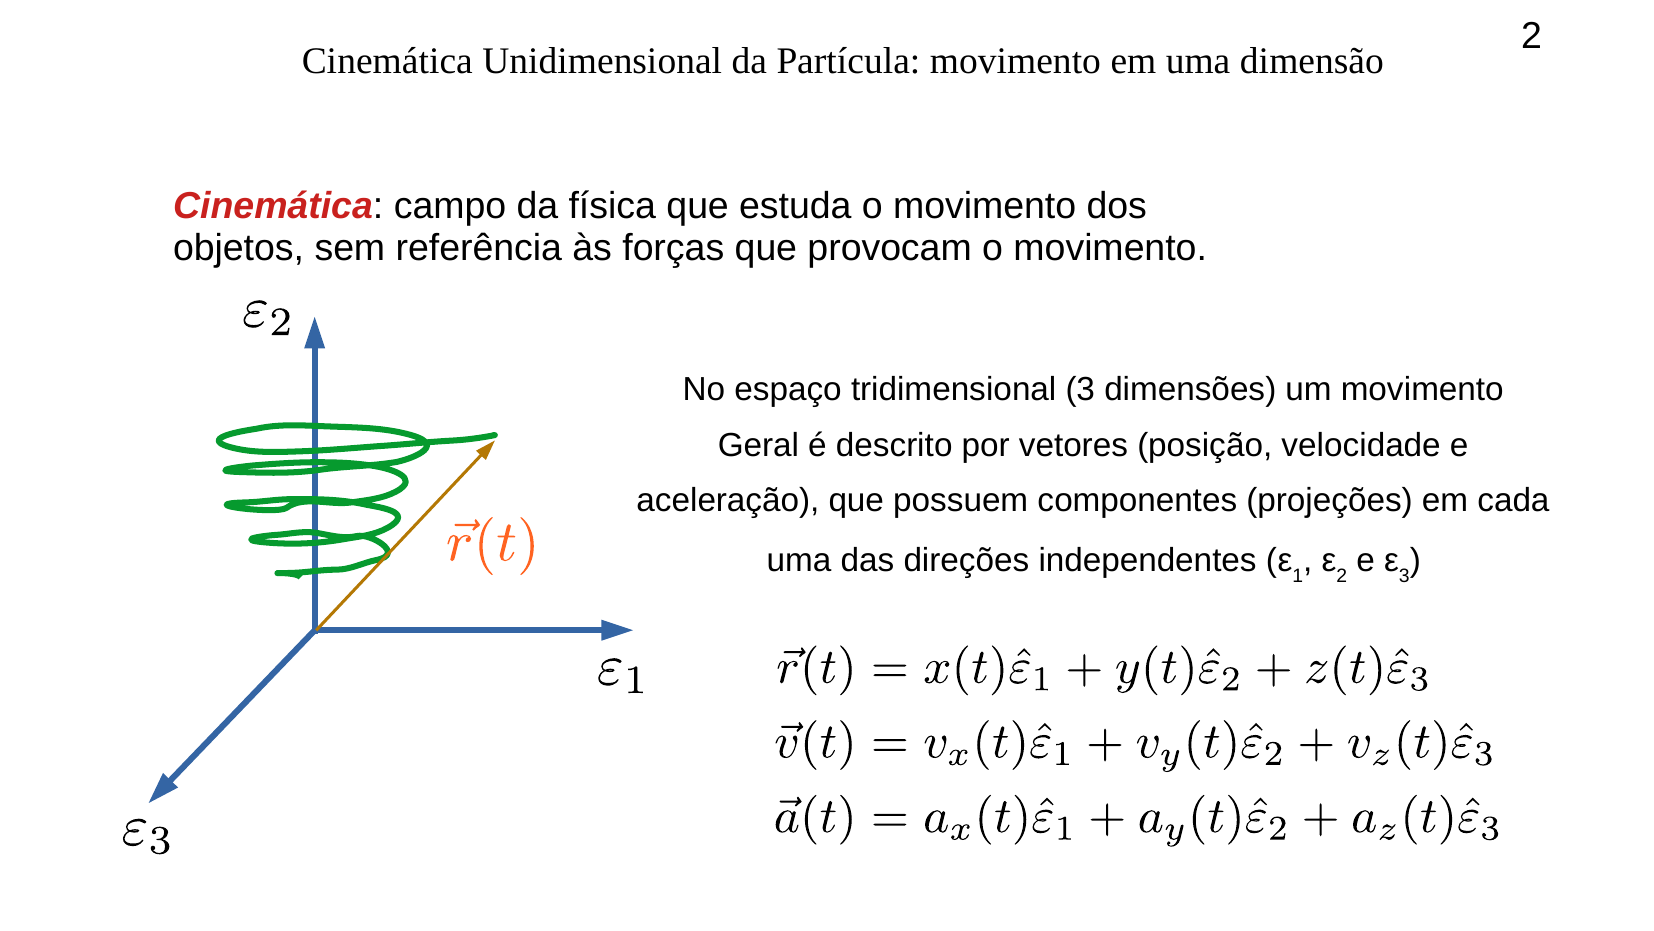

Cinemática Unidimensional da Partícula: movimento em uma dimensão
Cinemática: campo da física que estuda o movimento dos objetos, sem referência às forças que provocam o movimento.
No espaço tridimensional (3 dimensões) um movimento
Geral é descrito por vetores (posição, velocidade e aceleração), que possuem componentes (projeções) em cada uma das direções independentes (ε1, ε2 e ε3)